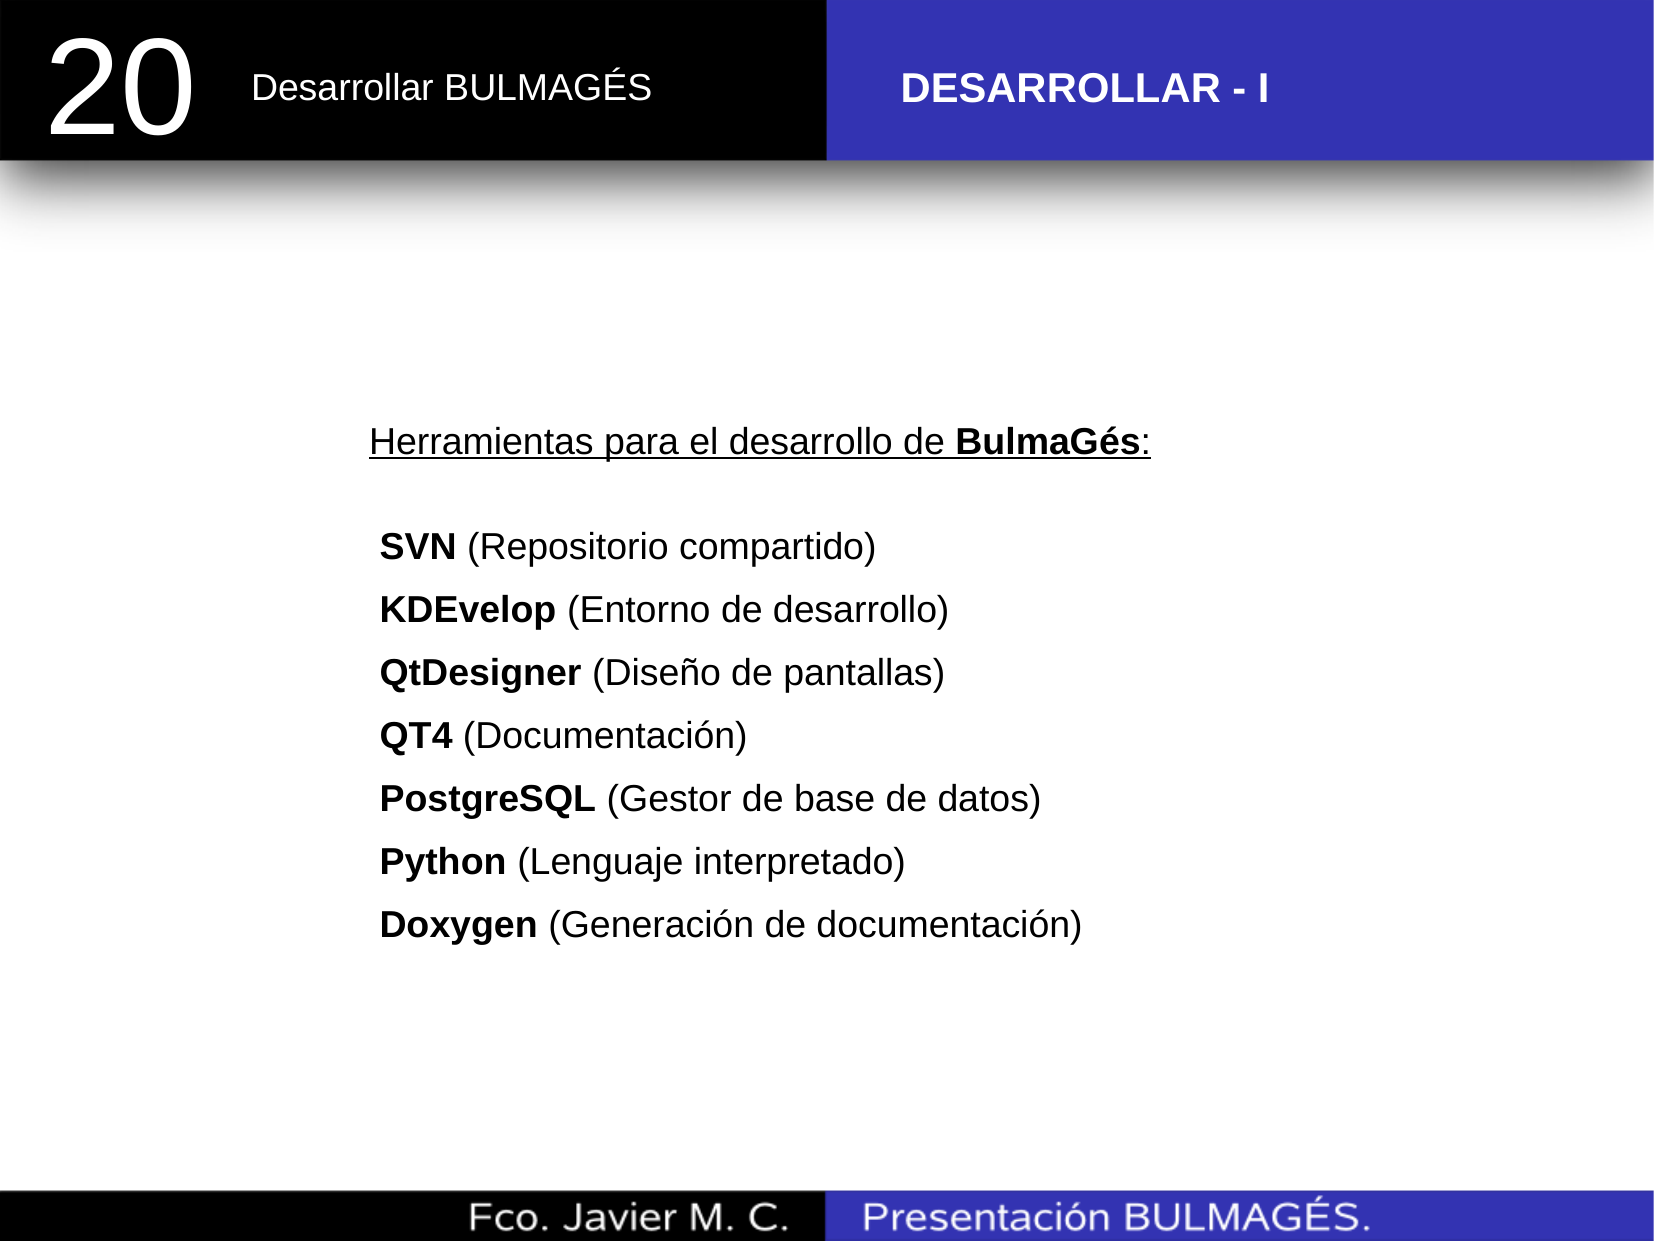

DESARROLLAR - I
Desarrollar BULMAGÉS
Herramientas para el desarrollo de BulmaGés:
 SVN (Repositorio compartido)
 KDEvelop (Entorno de desarrollo)
 QtDesigner (Diseño de pantallas)
 QT4 (Documentación)
 PostgreSQL (Gestor de base de datos)
 Python (Lenguaje interpretado)
 Doxygen (Generación de documentación)